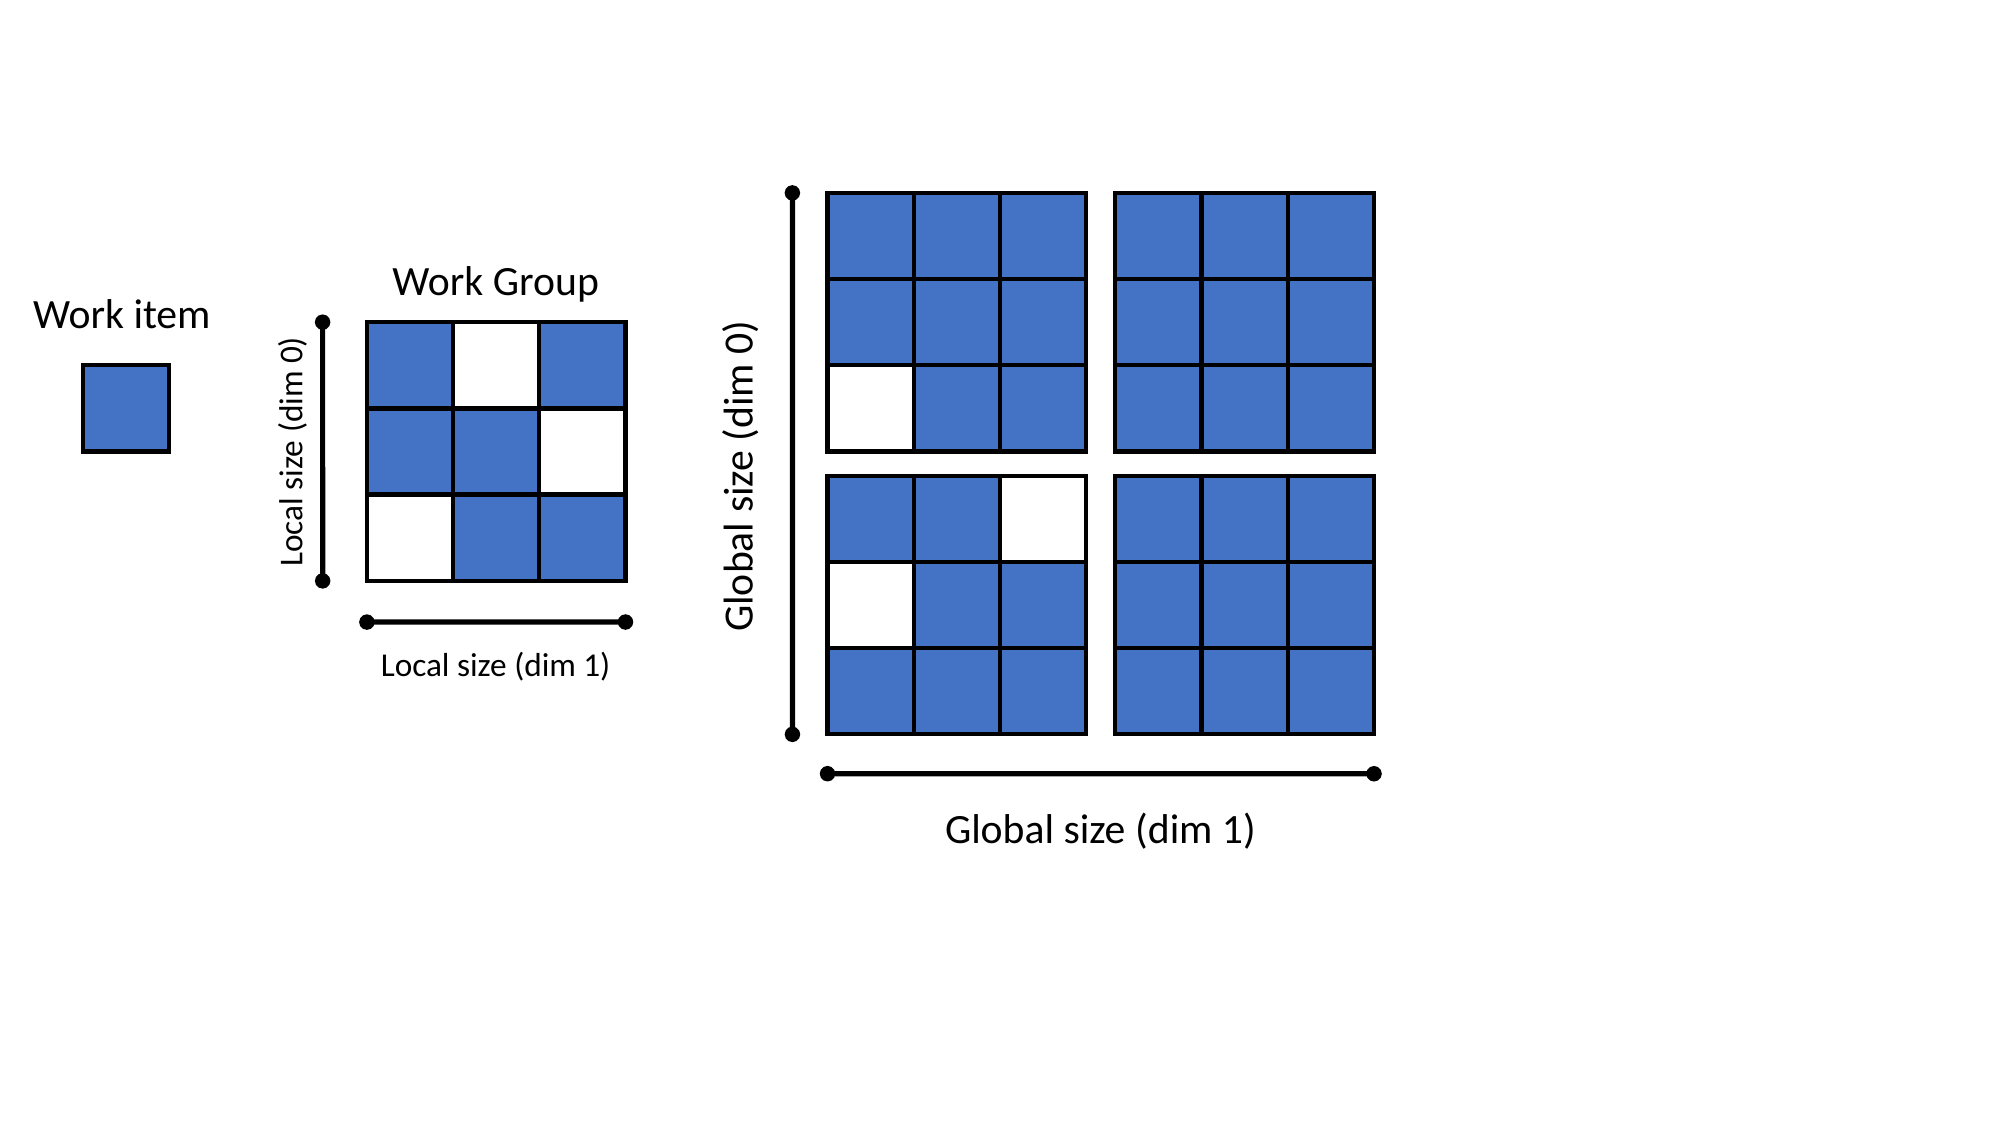

Work Group
Work item
Local size (dim 0)
Global size (dim 0)
Local size (dim 1)
Global size (dim 1)